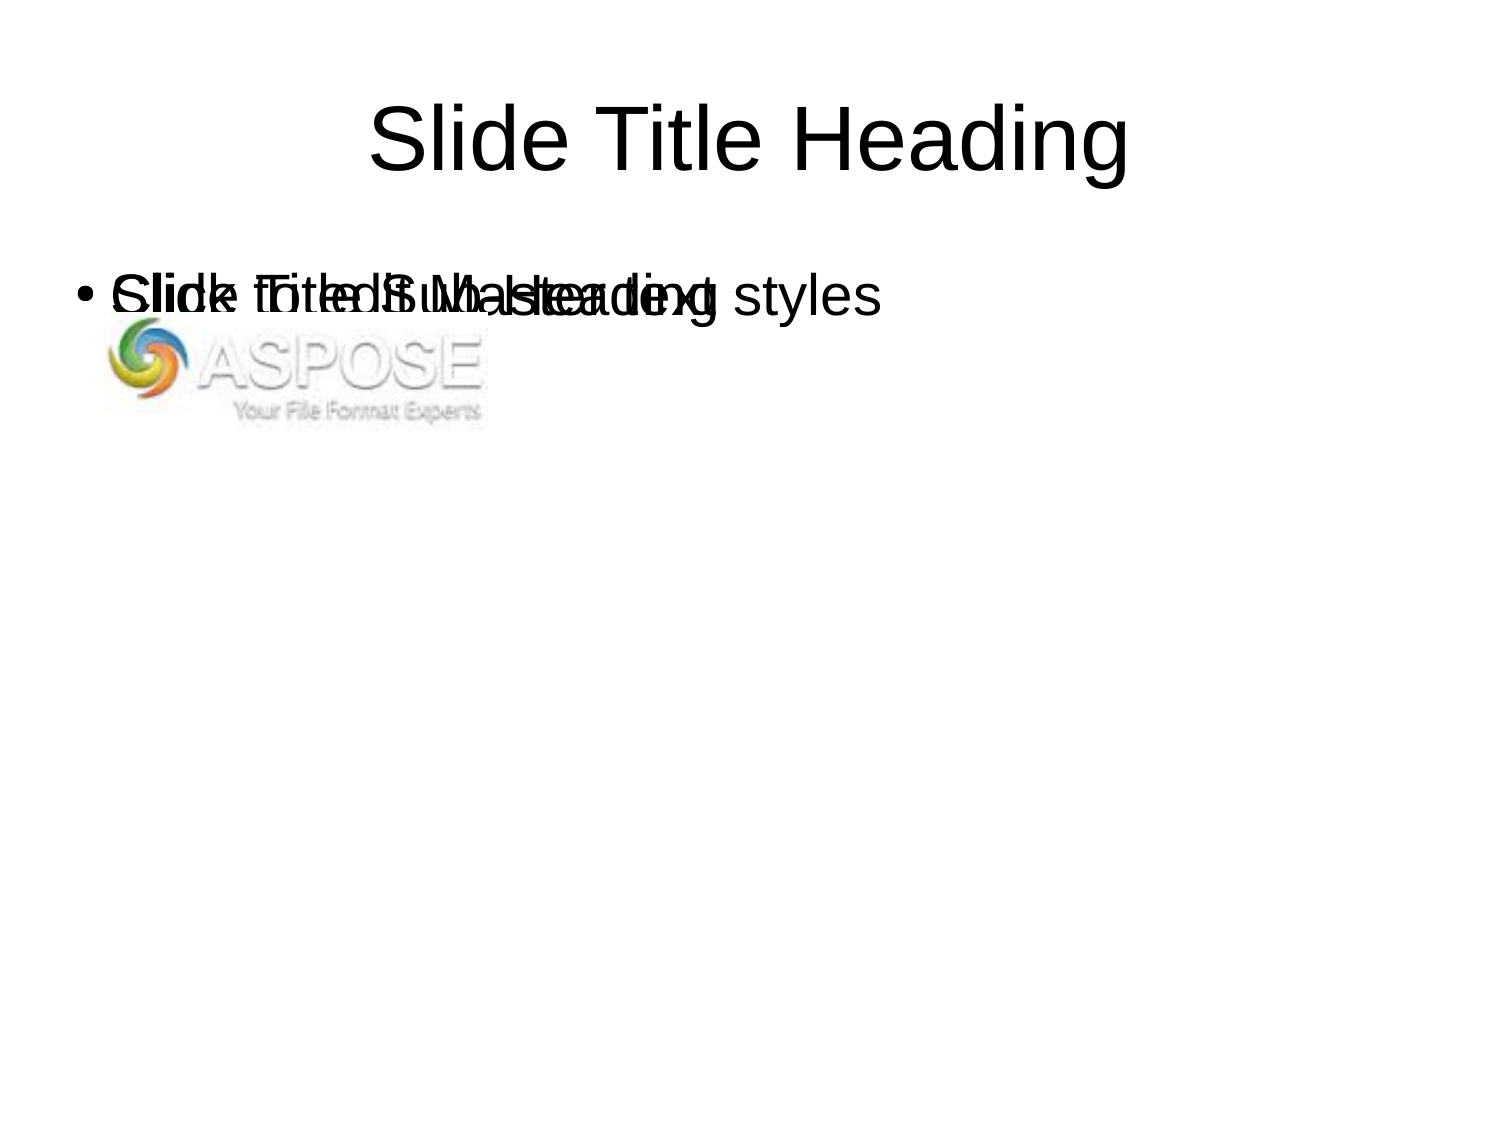

# Slide Title Heading
Slide Title Sub-Heading
Click to edit Master text styles